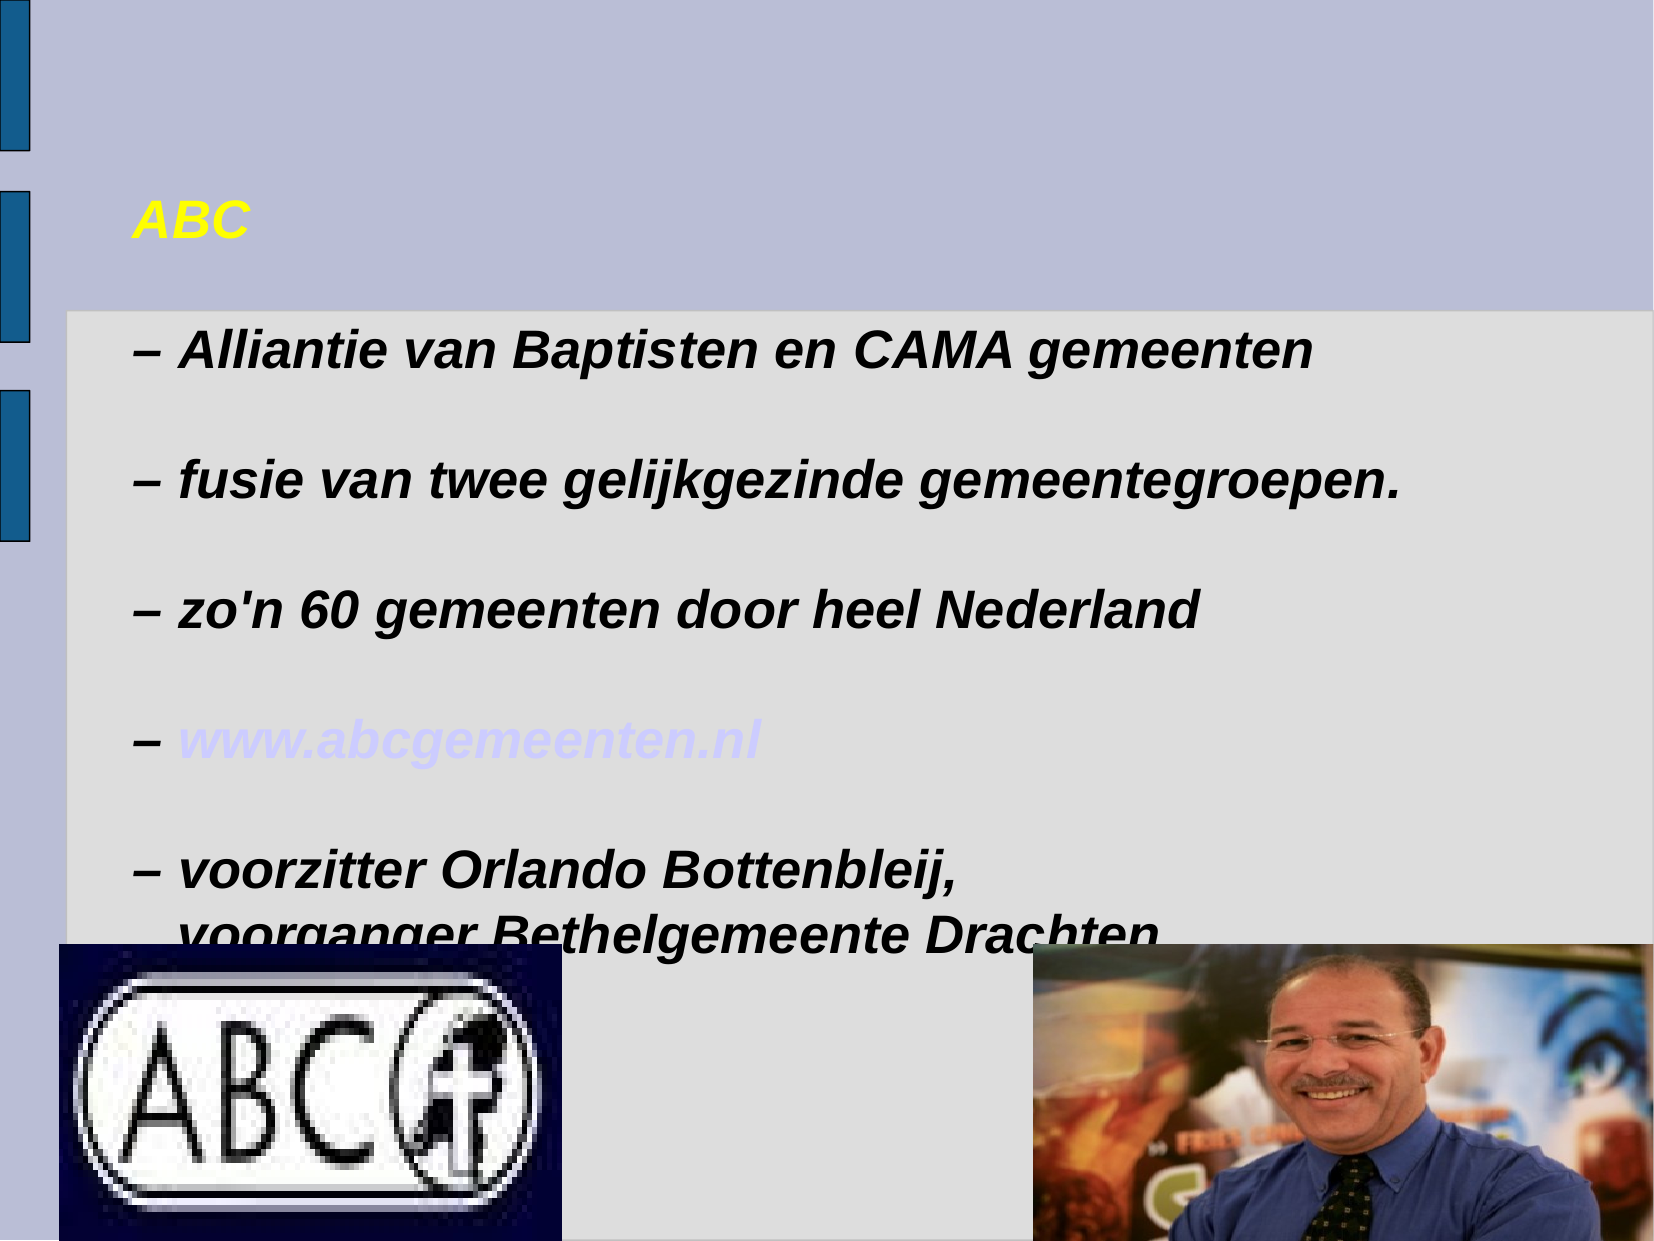

ABC
– Alliantie van Baptisten en CAMA gemeenten
– fusie van twee gelijkgezinde gemeentegroepen.
– zo'n 60 gemeenten door heel Nederland
– www.abcgemeenten.nl
– voorzitter Orlando Bottenbleij,
 voorganger Bethelgemeente Drachten